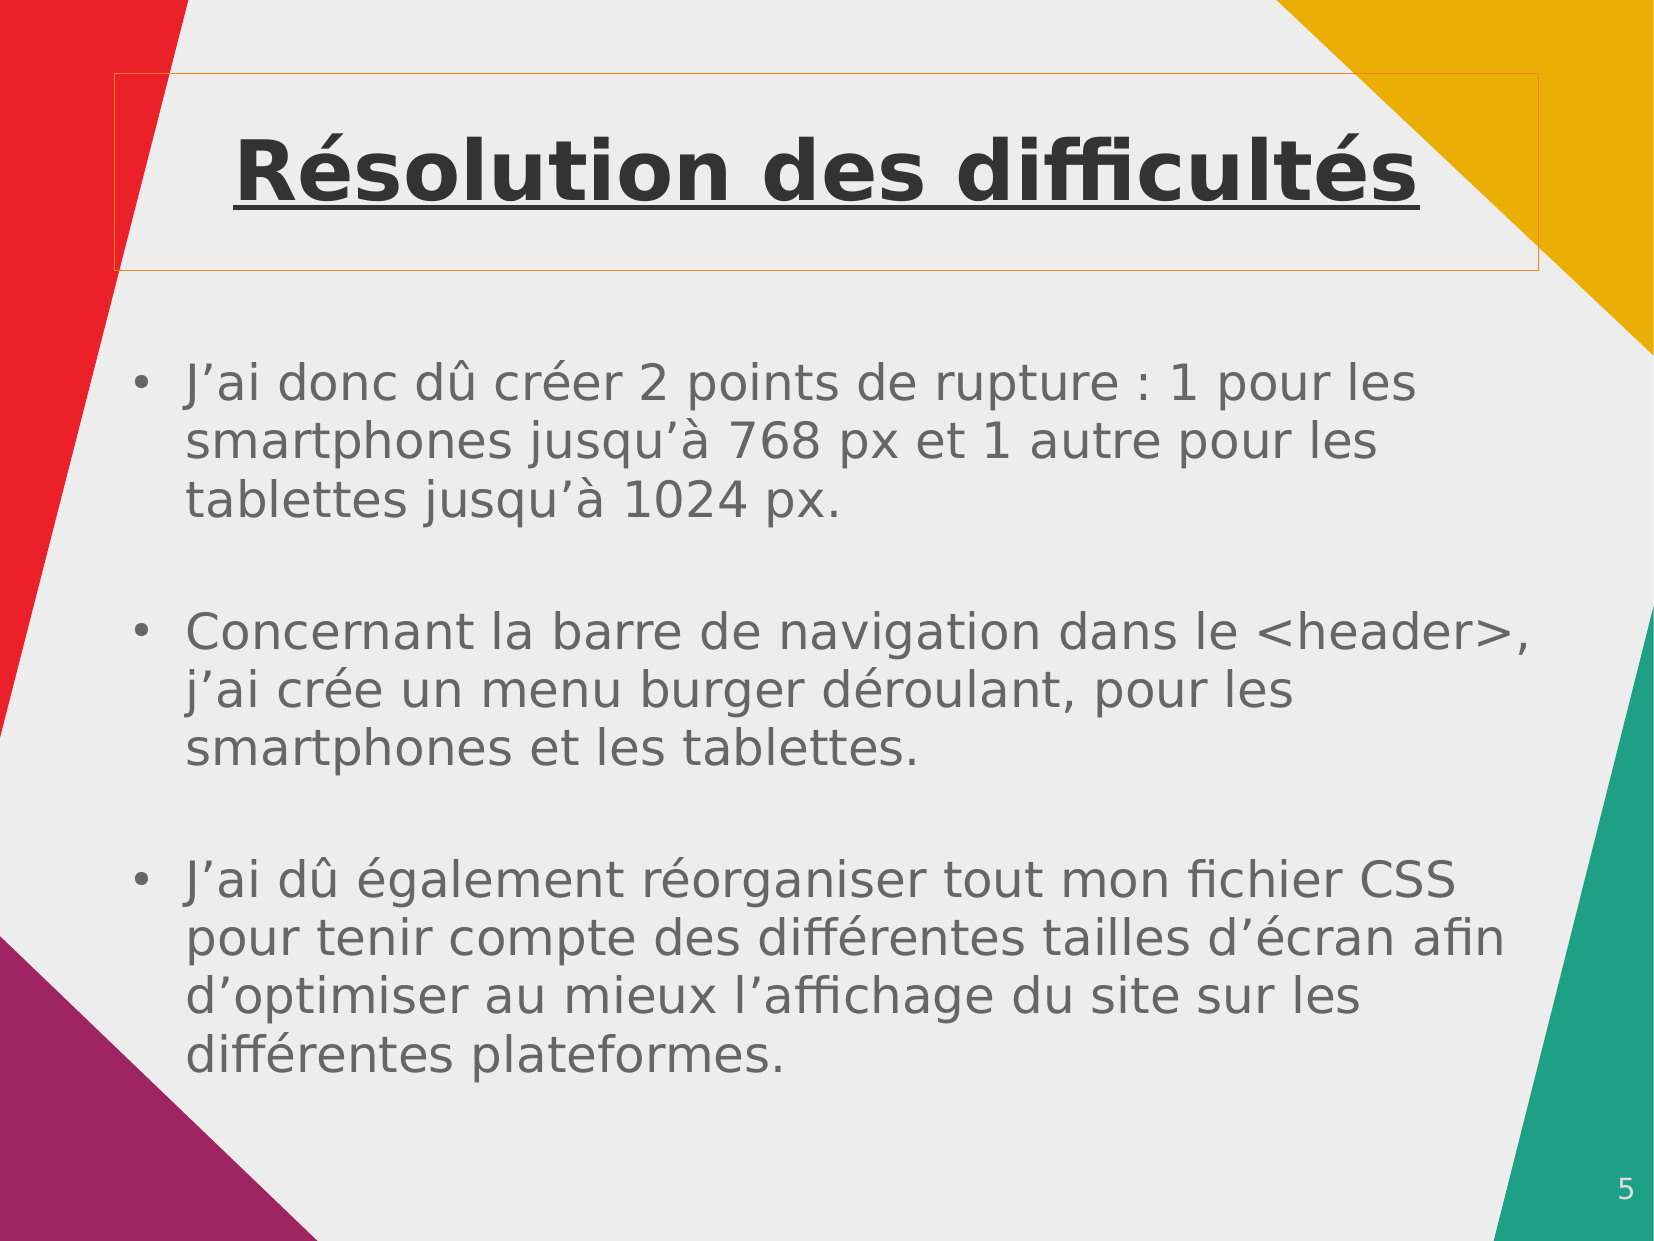

# Résolution des difficultés
J’ai donc dû créer 2 points de rupture : 1 pour les smartphones jusqu’à 768 px et 1 autre pour les tablettes jusqu’à 1024 px.
Concernant la barre de navigation dans le <header>, j’ai crée un menu burger déroulant, pour les smartphones et les tablettes.
J’ai dû également réorganiser tout mon fichier CSS pour tenir compte des différentes tailles d’écran afin d’optimiser au mieux l’affichage du site sur les différentes plateformes.
5